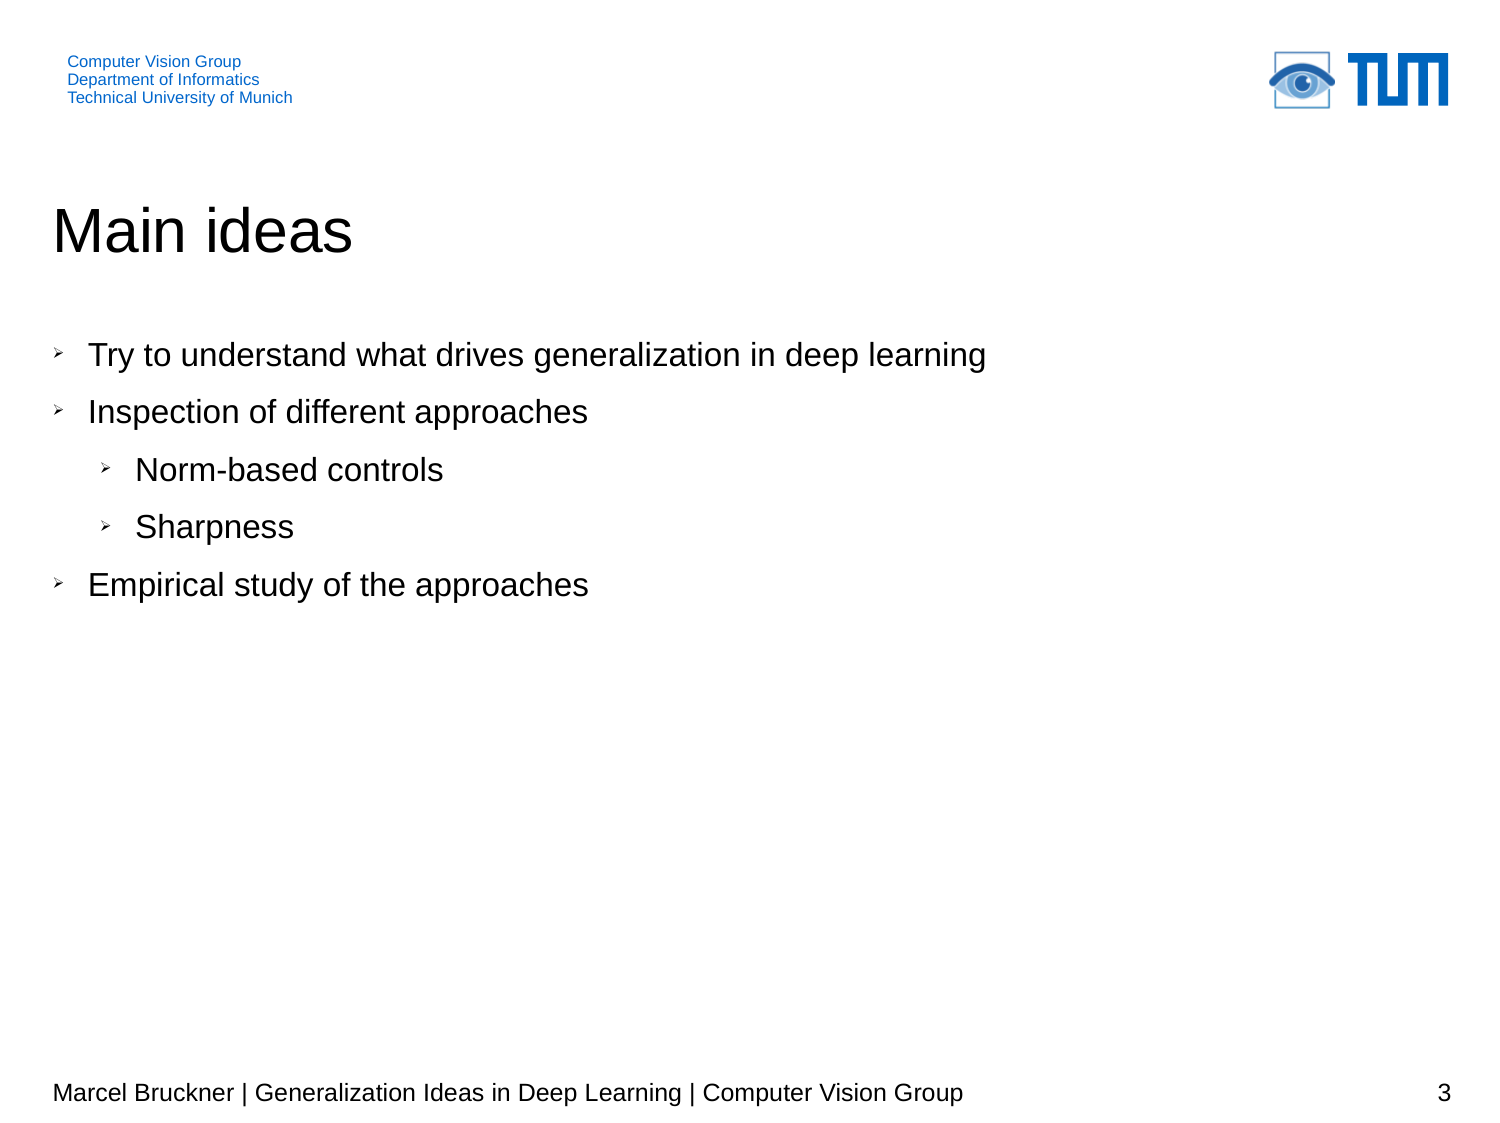

# Main ideas
Try to understand what drives generalization in deep learning
Inspection of different approaches
Norm-based controls
Sharpness
Empirical study of the approaches
Marcel Bruckner | Generalization Ideas in Deep Learning | Computer Vision Group
3